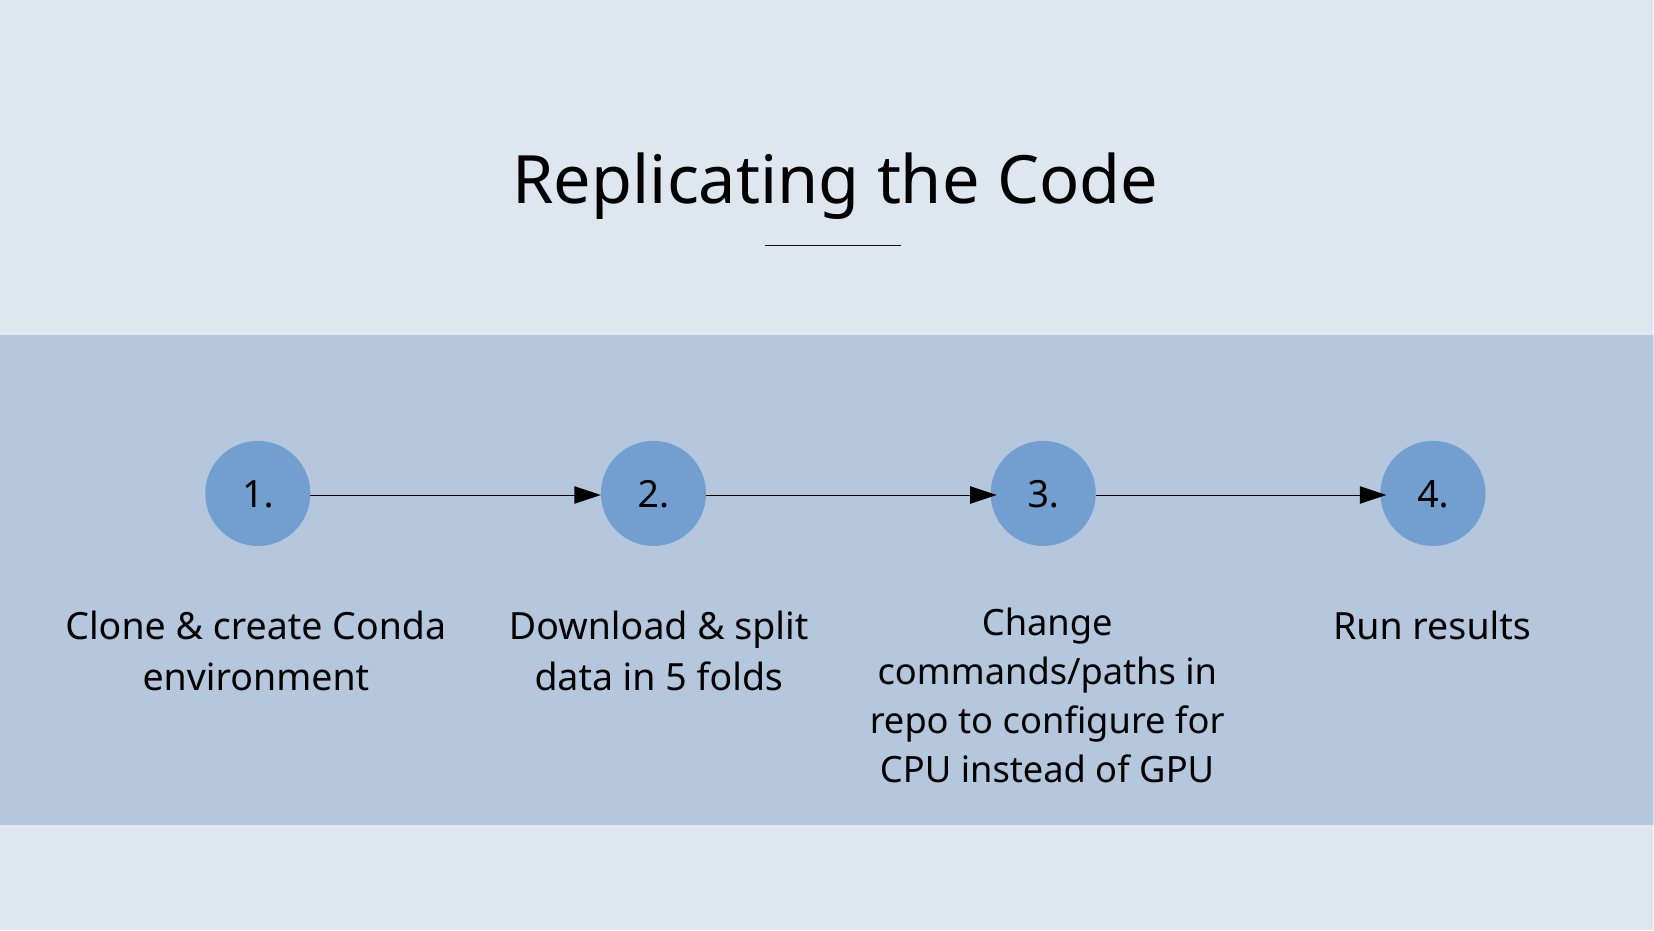

# Replicating the Code
1.
2.
3.
4.
Clone & create Conda environment
Download & split data in 5 folds
Change commands/paths in repo to configure for CPU instead of GPU
Run results